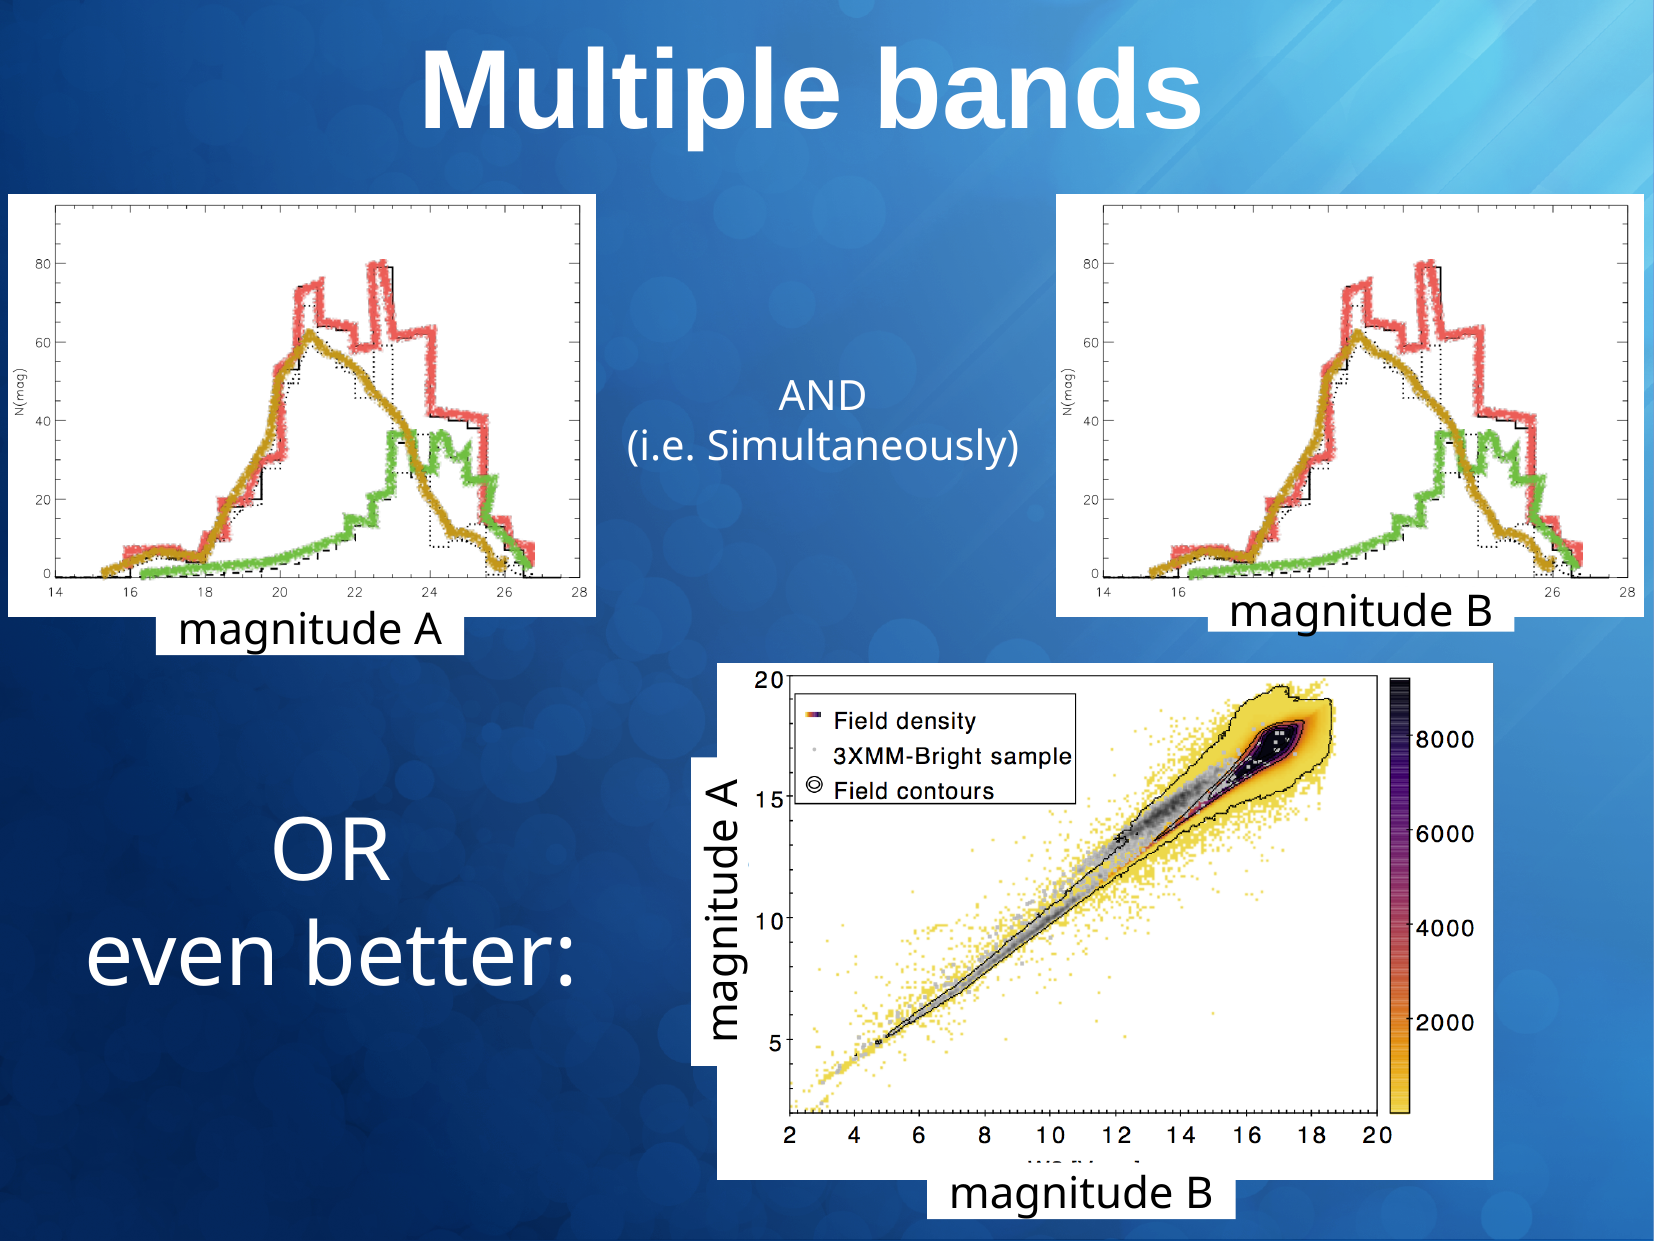

# Multiple bands
AND
(i.e. Simultaneously)
magnitude B
magnitude A
OR
even better:
magnitude A
magnitude B